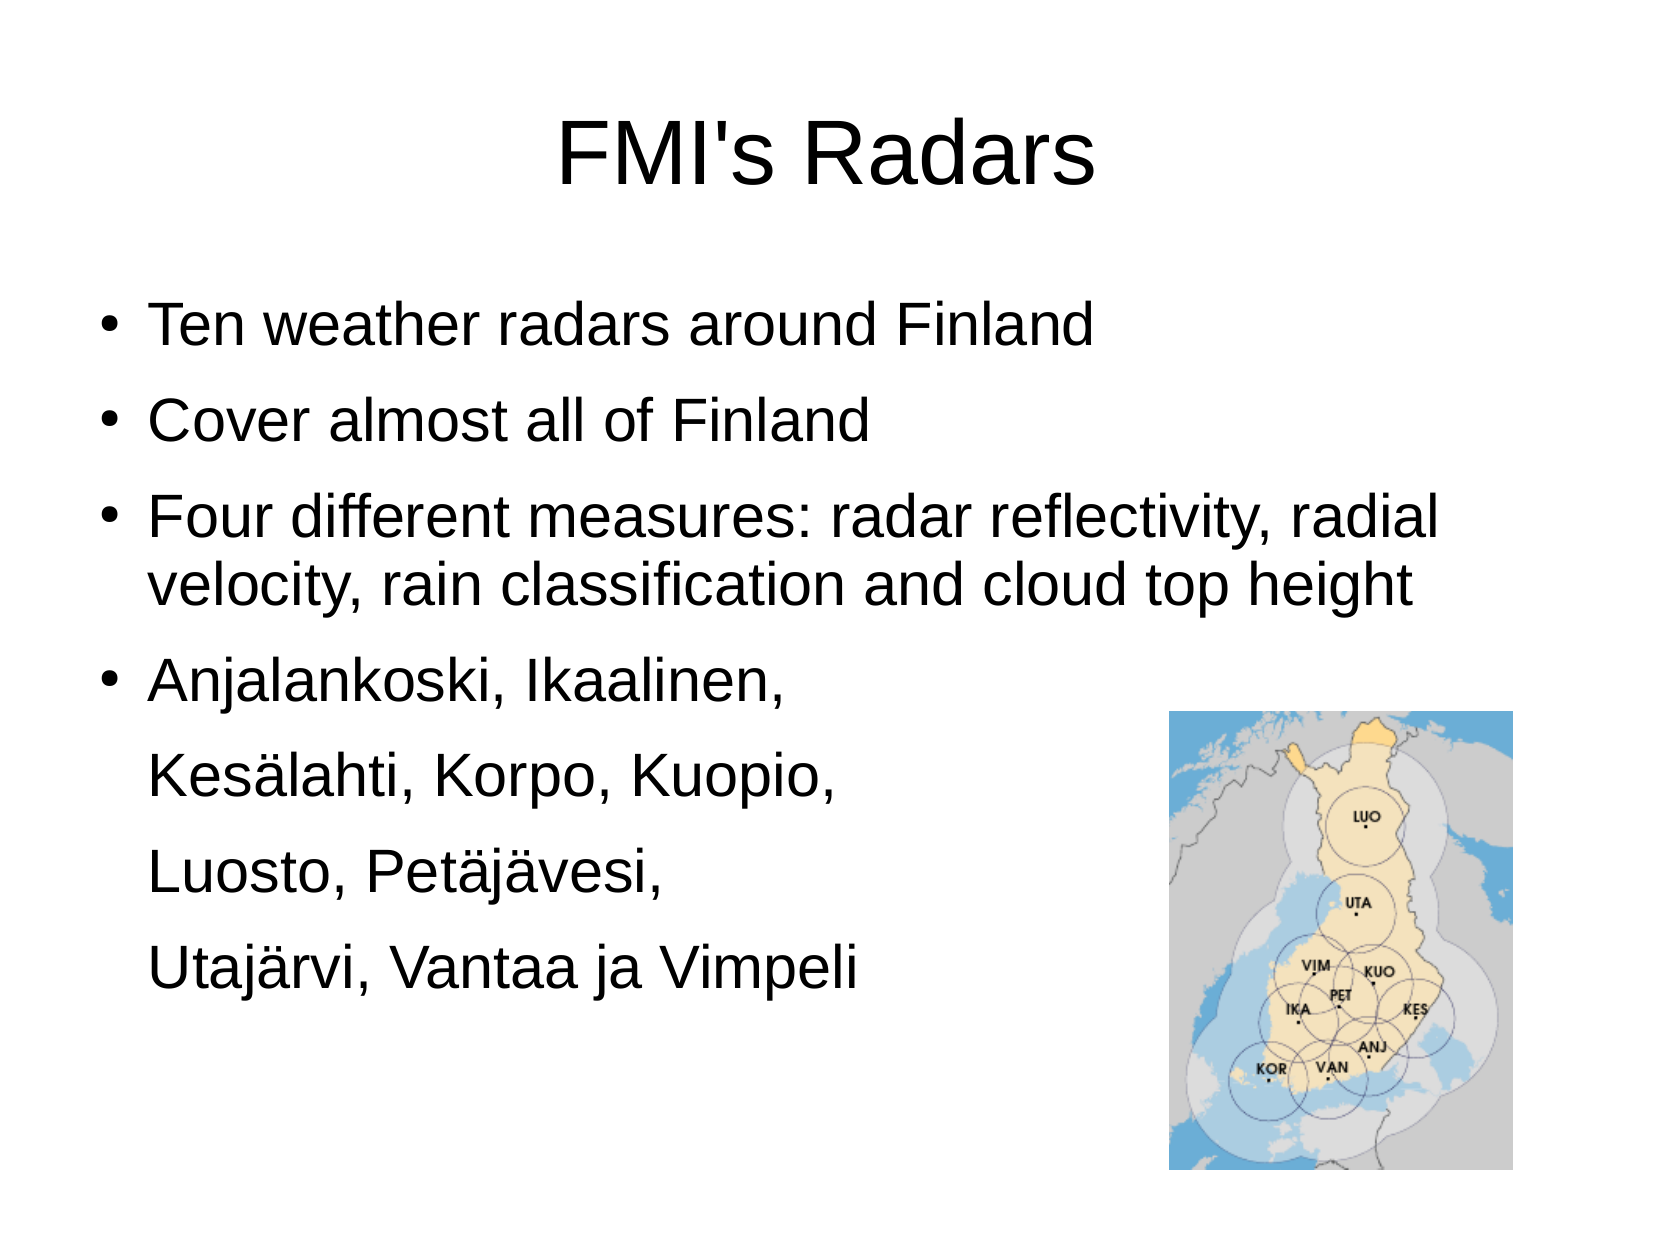

# FMI's Radars
Ten weather radars around Finland
Cover almost all of Finland
Four different measures: radar reflectivity, radial velocity, rain classification and cloud top height
Anjalankoski, Ikaalinen,
Kesälahti, Korpo, Kuopio,
Luosto, Petäjävesi,
Utajärvi, Vantaa ja Vimpeli